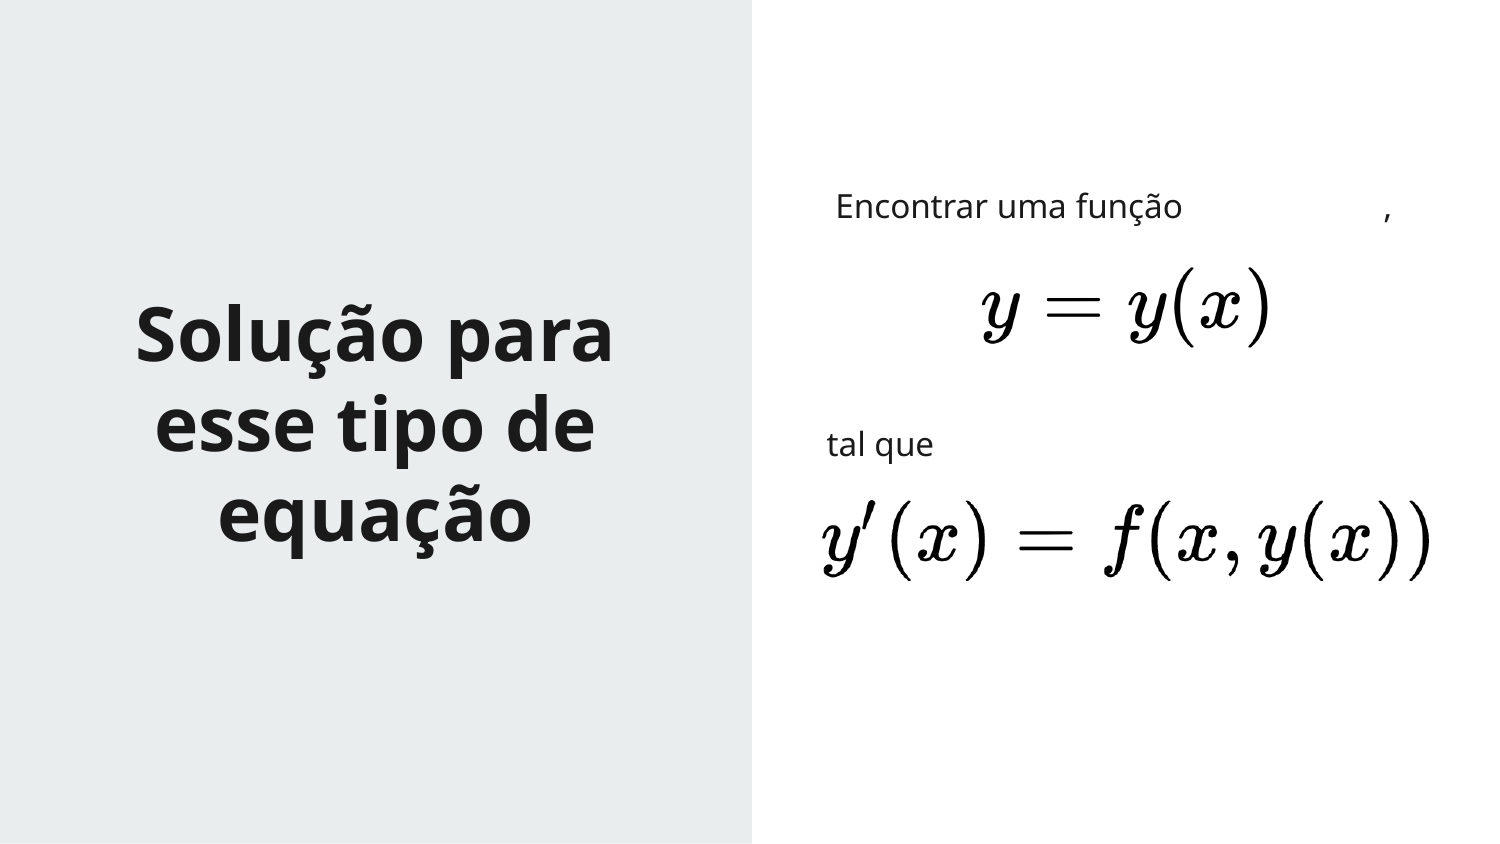

# Solução para esse tipo de equação
 Encontrar uma função ,
tal que